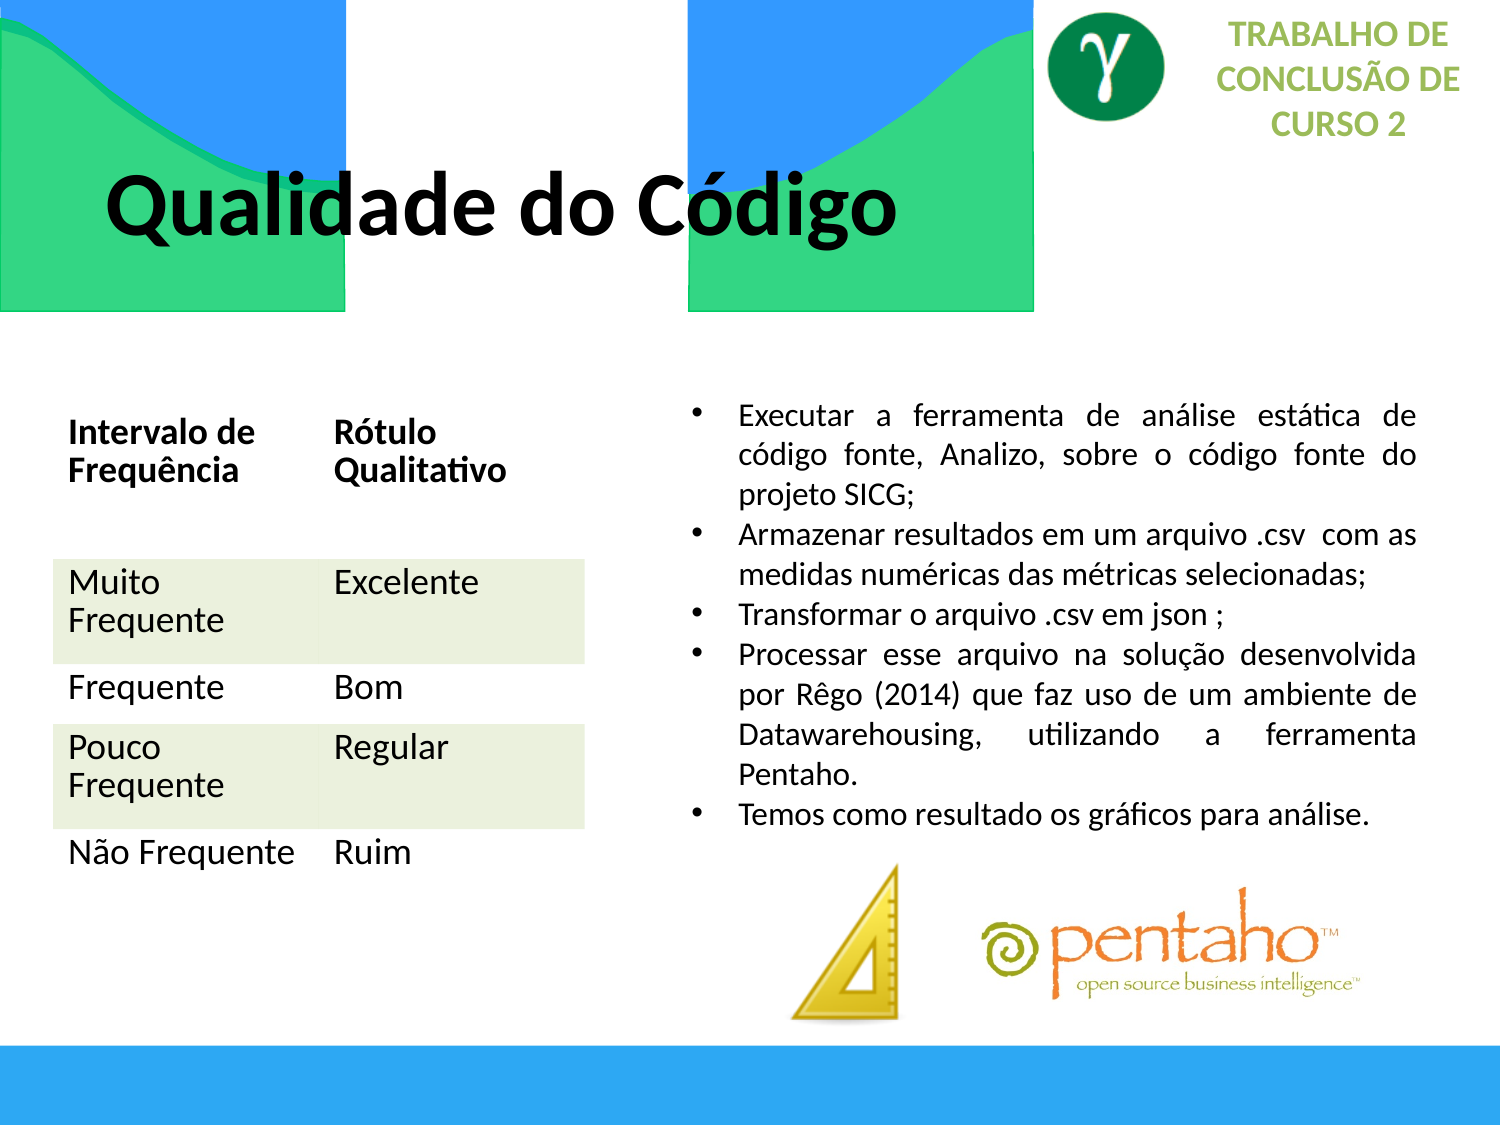

TRABALHO DE CONCLUSÃO DE CURSO 2
Qualidade do Código
Executar a ferramenta de análise estática de código fonte, Analizo, sobre o código fonte do projeto SICG;
Armazenar resultados em um arquivo .csv com as medidas numéricas das métricas selecionadas;
Transformar o arquivo .csv em json ;
Processar esse arquivo na solução desenvolvida por Rêgo (2014) que faz uso de um ambiente de Datawarehousing, utilizando a ferramenta Pentaho.
Temos como resultado os gráficos para análise.
| Intervalo de Frequência | Rótulo Qualitativo |
| --- | --- |
| Muito Frequente | Excelente |
| Frequente | Bom |
| Pouco Frequente | Regular |
| Não Frequente | Ruim |